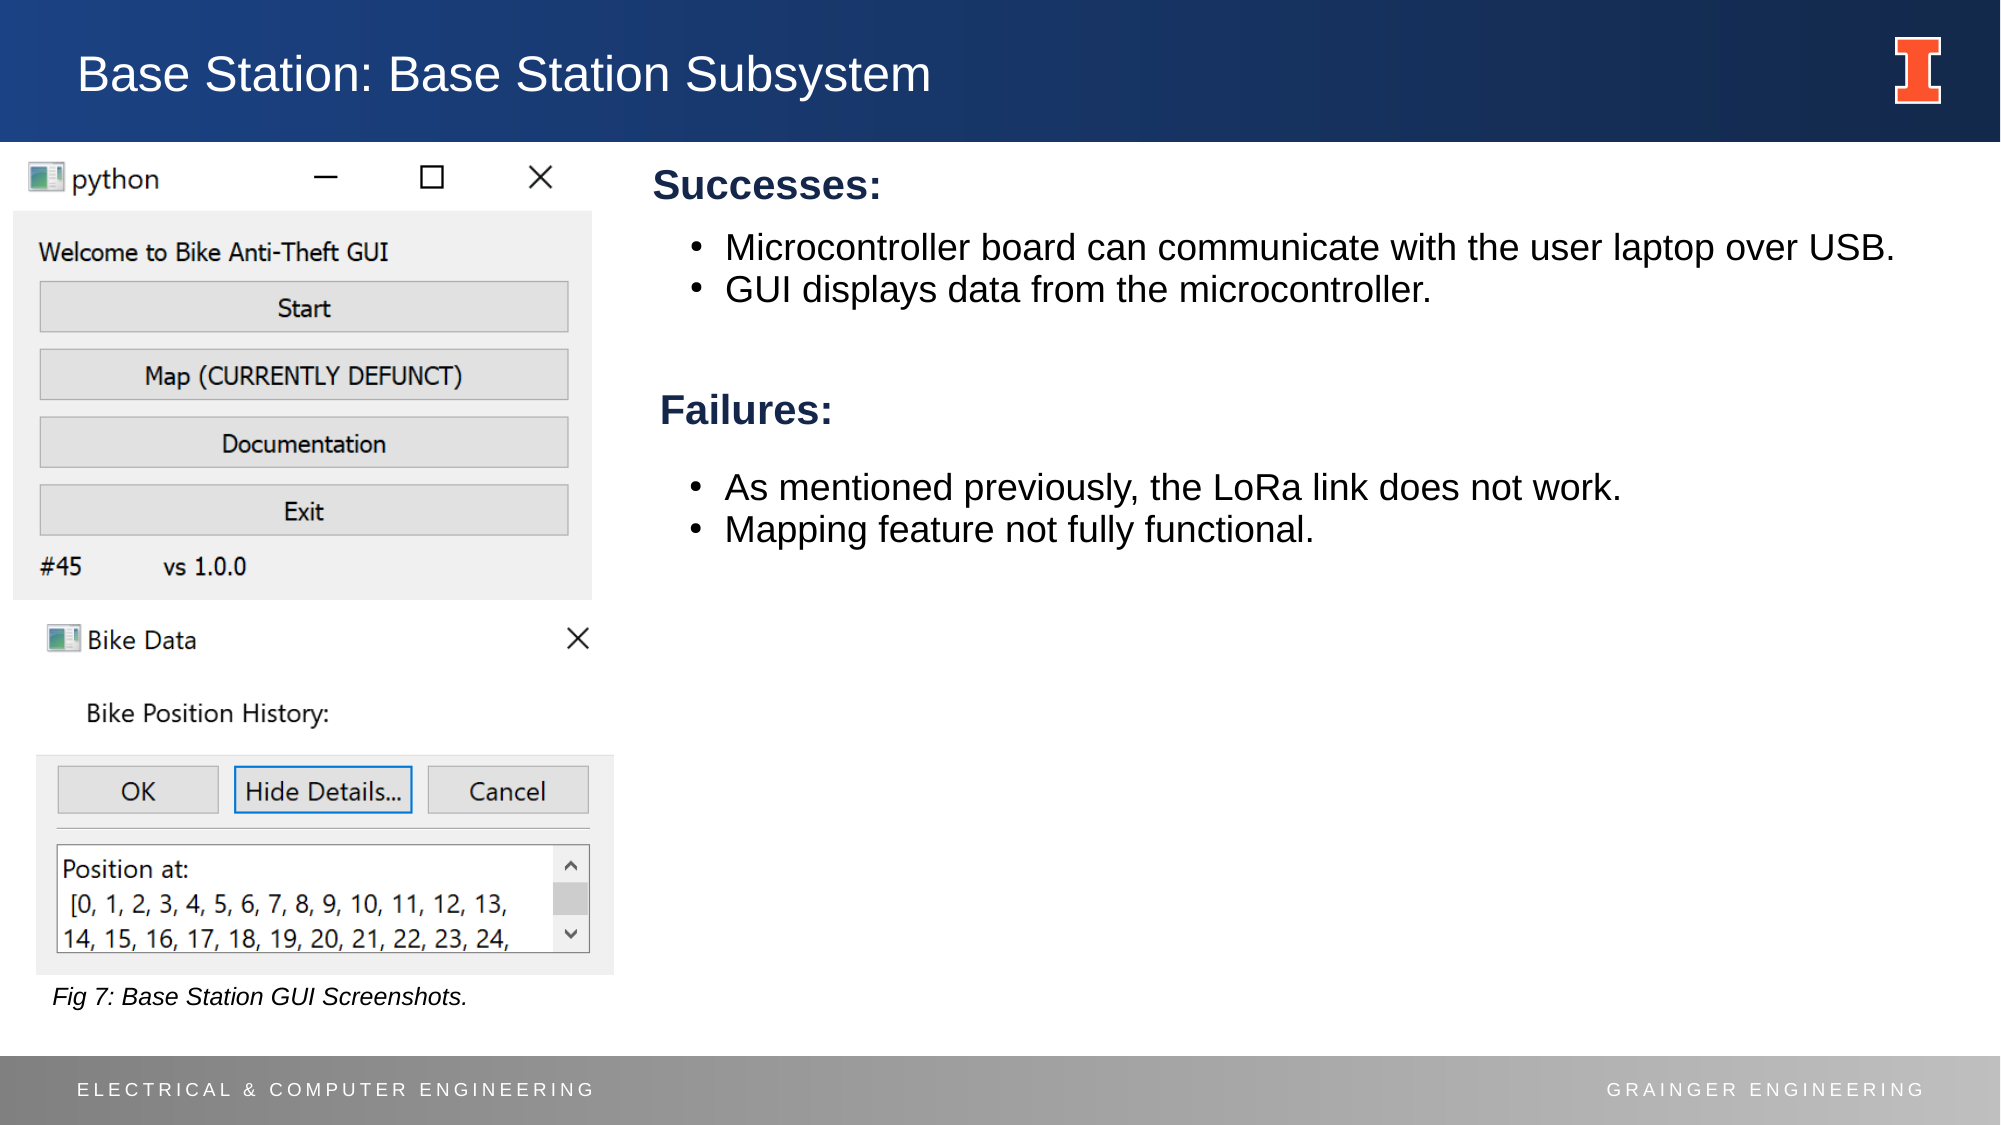

Base Station: Base Station Subsystem
Successes:
Microcontroller board can communicate with the user laptop over USB.
GUI displays data from the microcontroller.
Failures:
As mentioned previously, the LoRa link does not work.
Mapping feature not fully functional.
Fig 7: Base Station GUI Screenshots.
ELECTRICAL & COMPUTER ENGINEERING
GRAINGER ENGINEERING